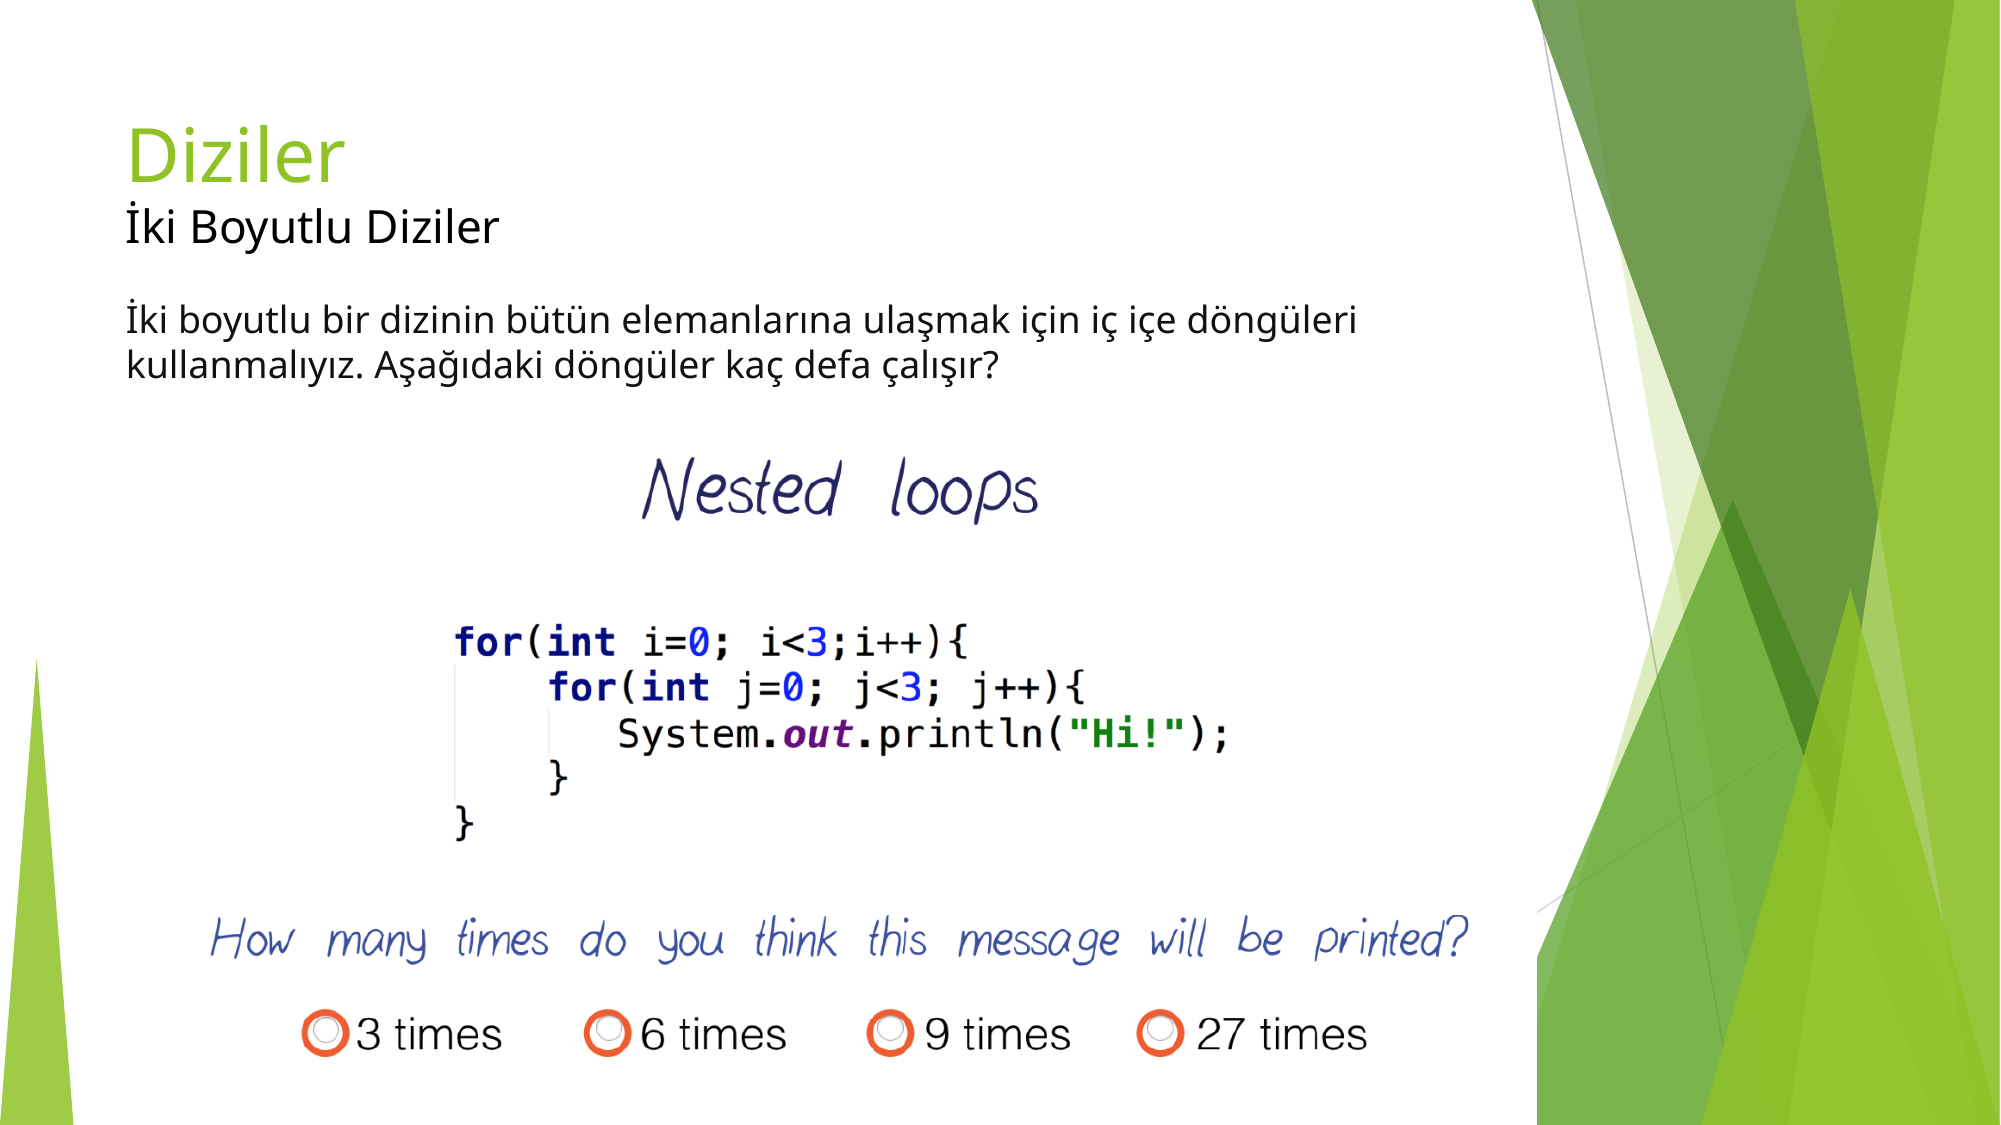

# Diziler İki Boyutlu Diziler
İki boyutlu bir dizinin bütün elemanlarına ulaşmak için iç içe döngüleri kullanmalıyız. Aşağıdaki döngüler kaç defa çalışır?